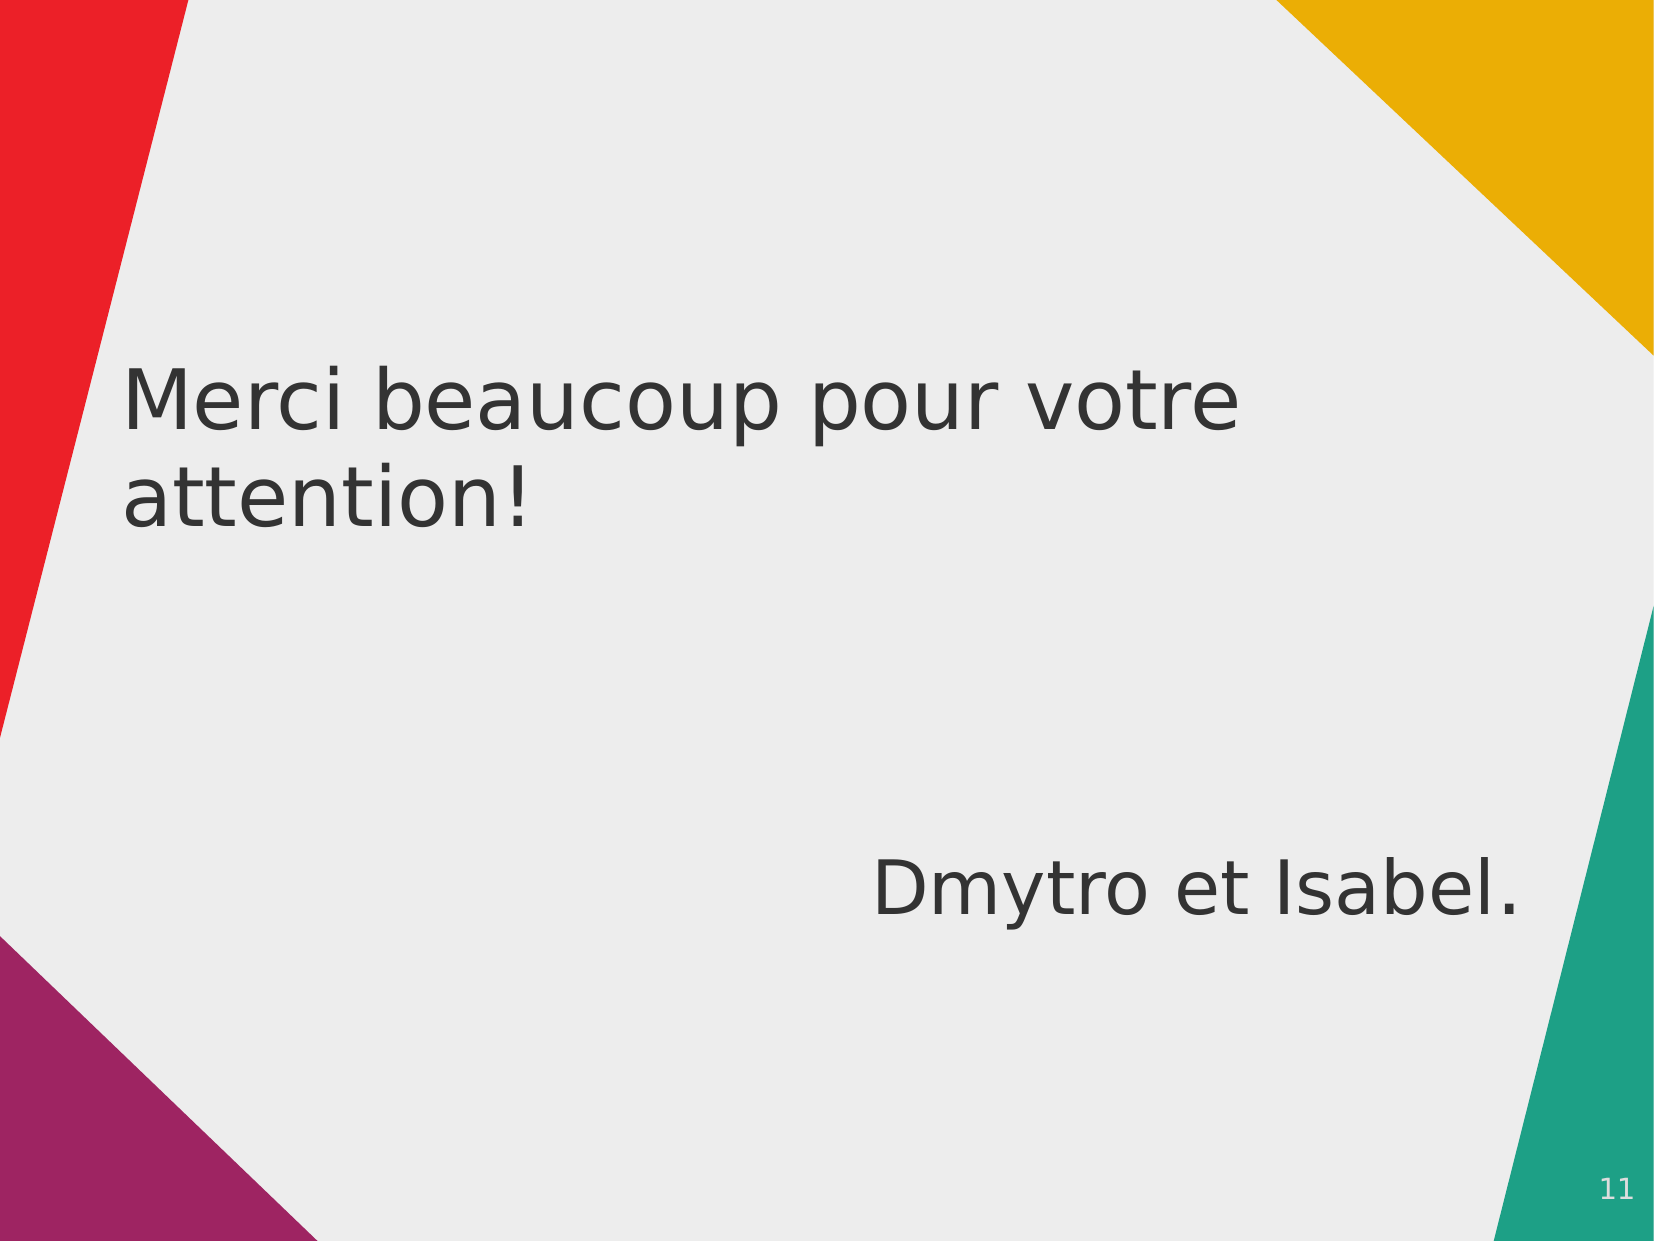

# Merci beaucoup pour votre attention! Dmytro et Isabel.
11